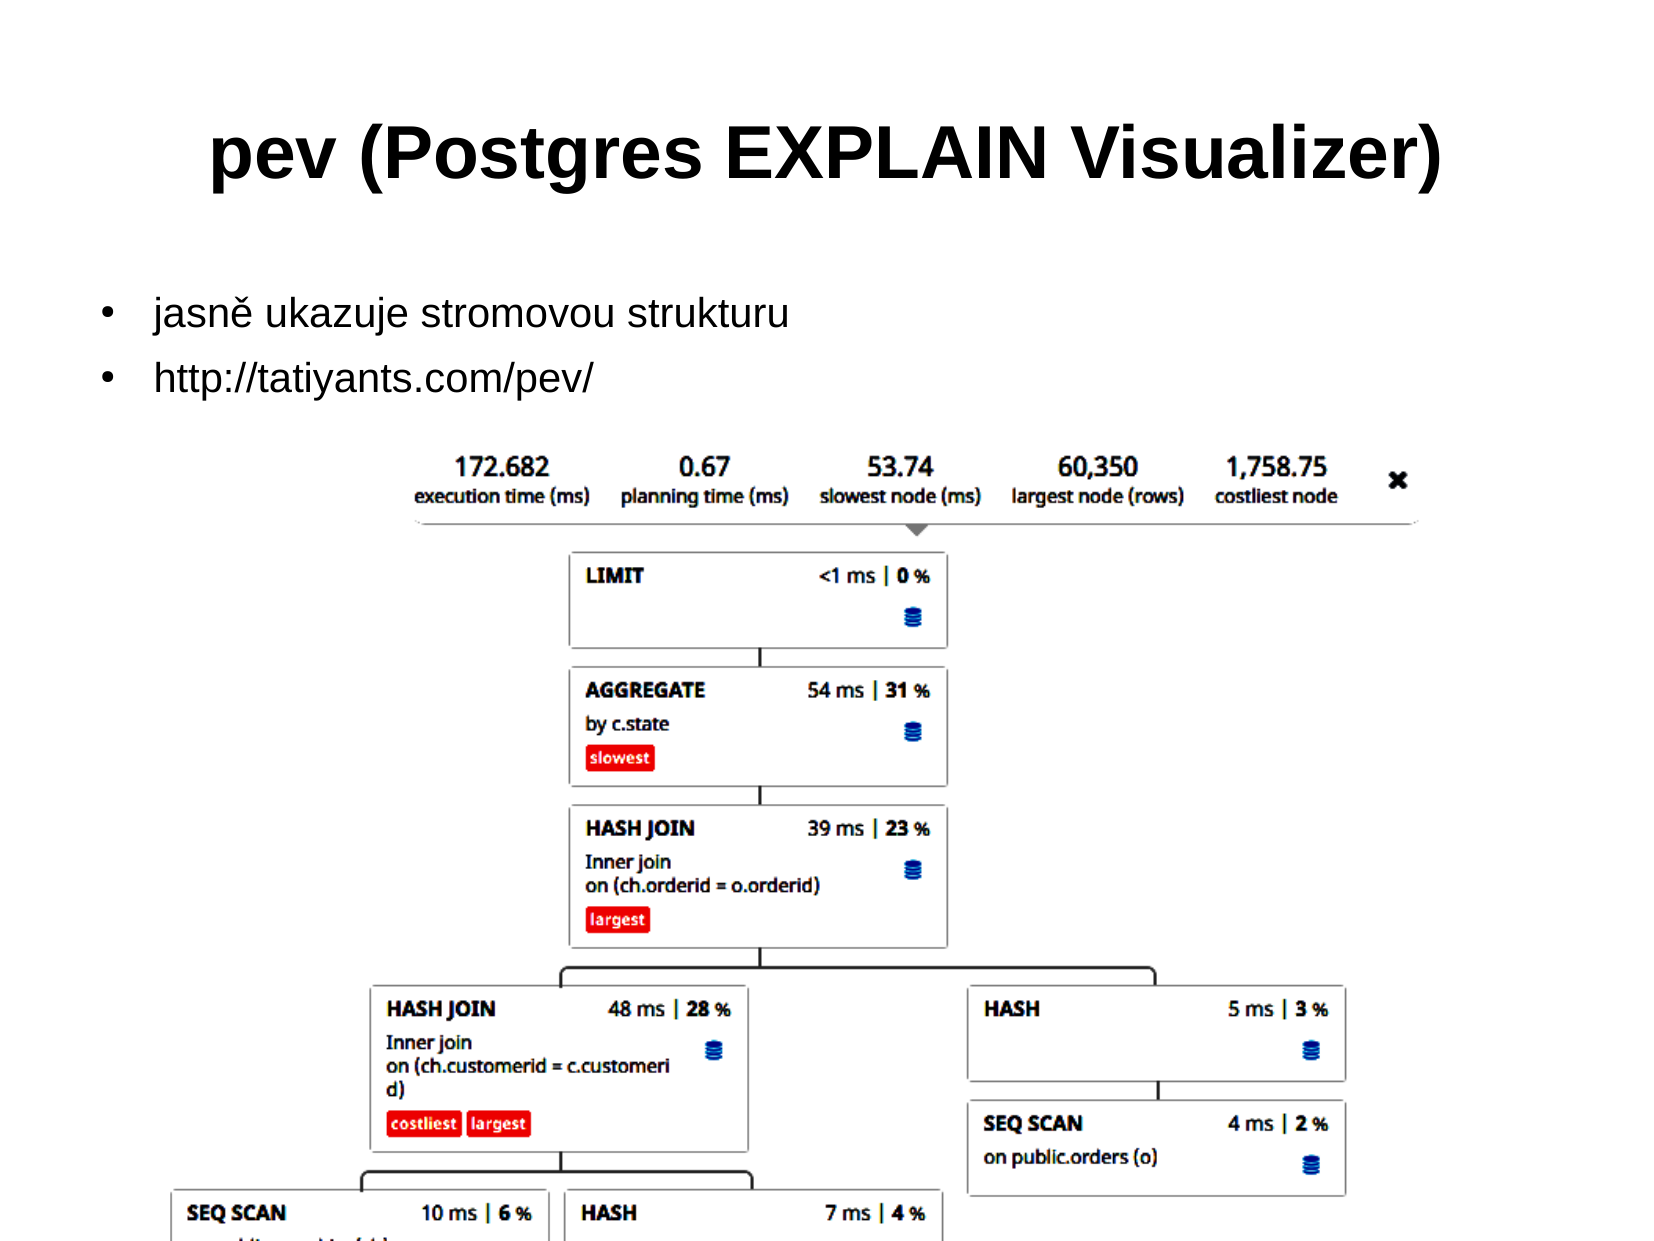

# pev (Postgres EXPLAIN Visualizer)
jasně ukazuje stromovou strukturu
http://tatiyants.com/pev/